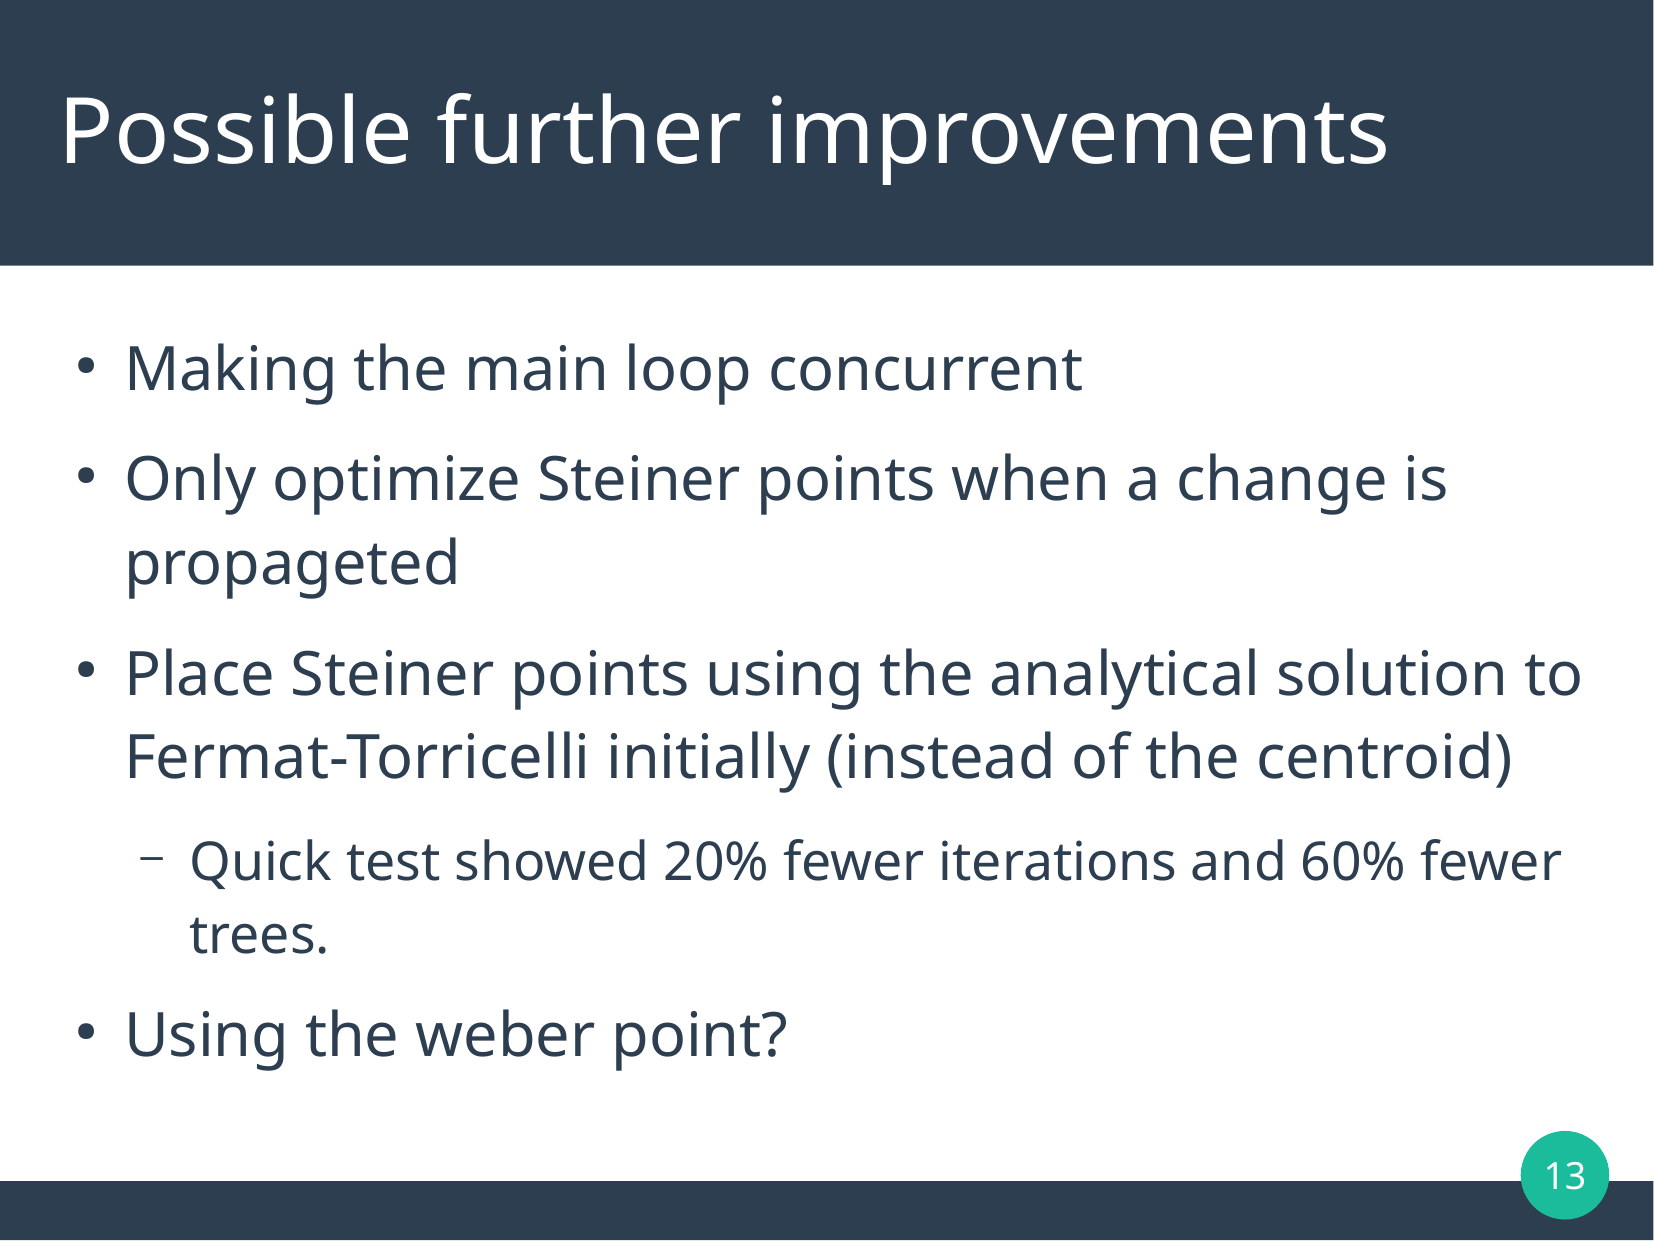

# Possible further improvements
Making the main loop concurrent
Only optimize Steiner points when a change is propageted
Place Steiner points using the analytical solution to Fermat-Torricelli initially (instead of the centroid)
Quick test showed 20% fewer iterations and 60% fewer trees.
Using the weber point?
13